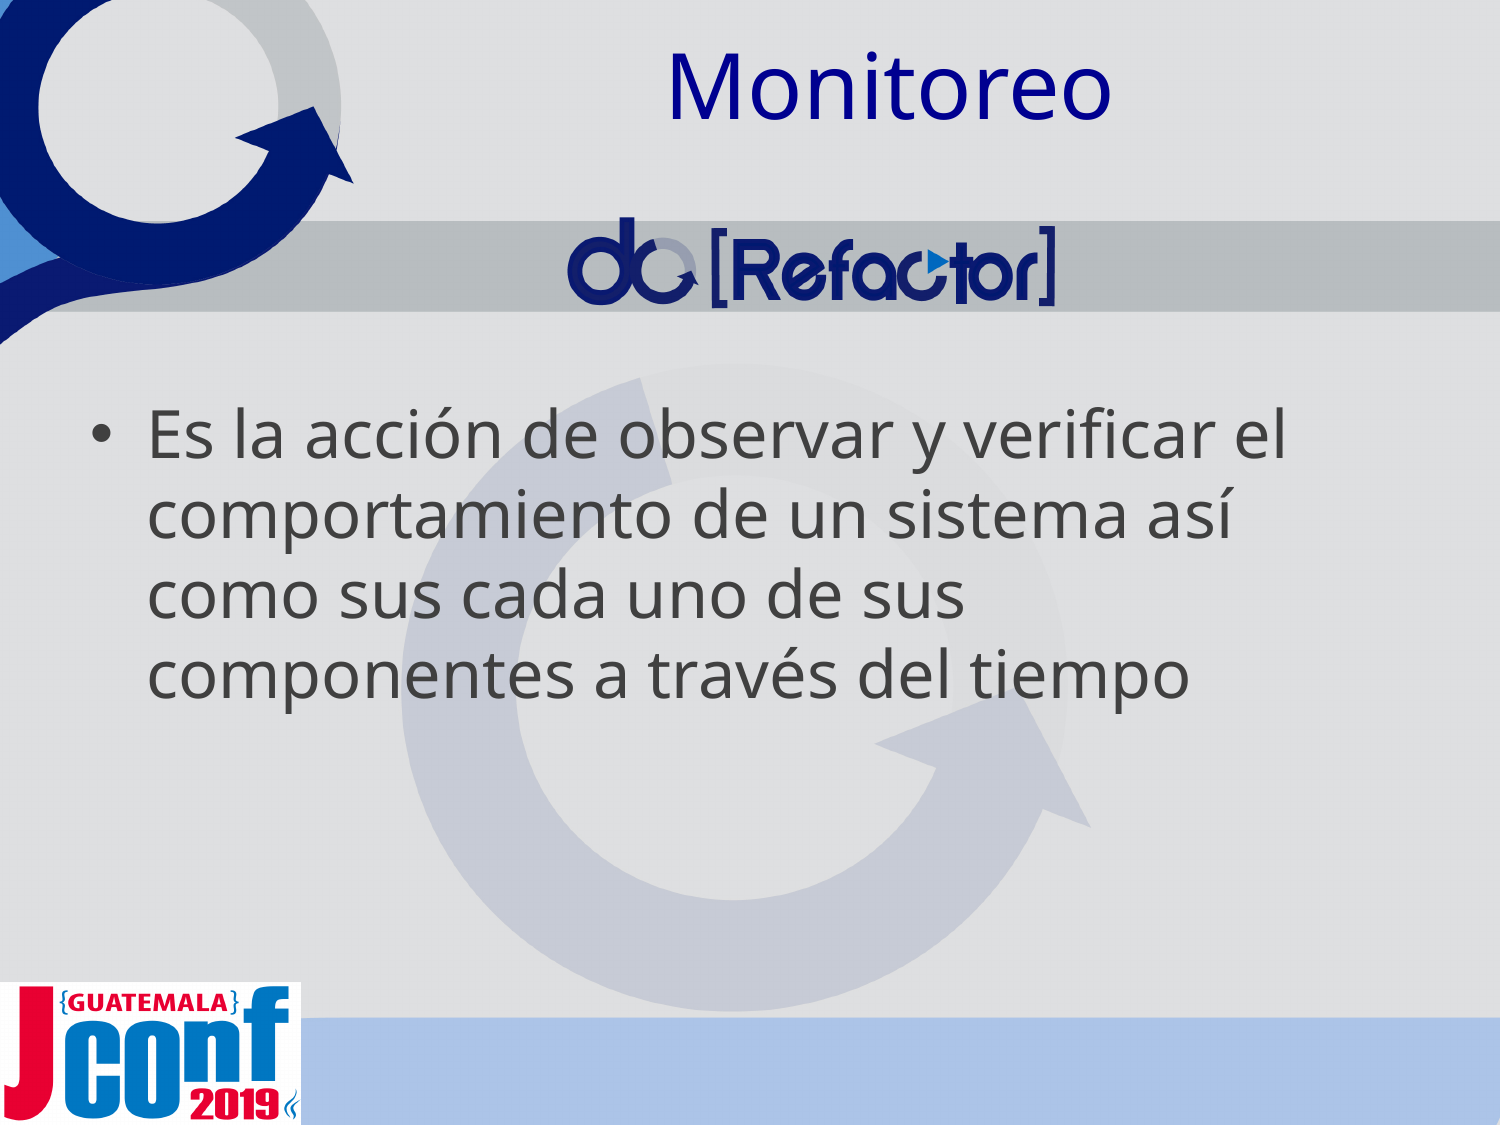

# Monitoreo
Es la acción de observar y verificar el comportamiento de un sistema así como sus cada uno de sus componentes a través del tiempo